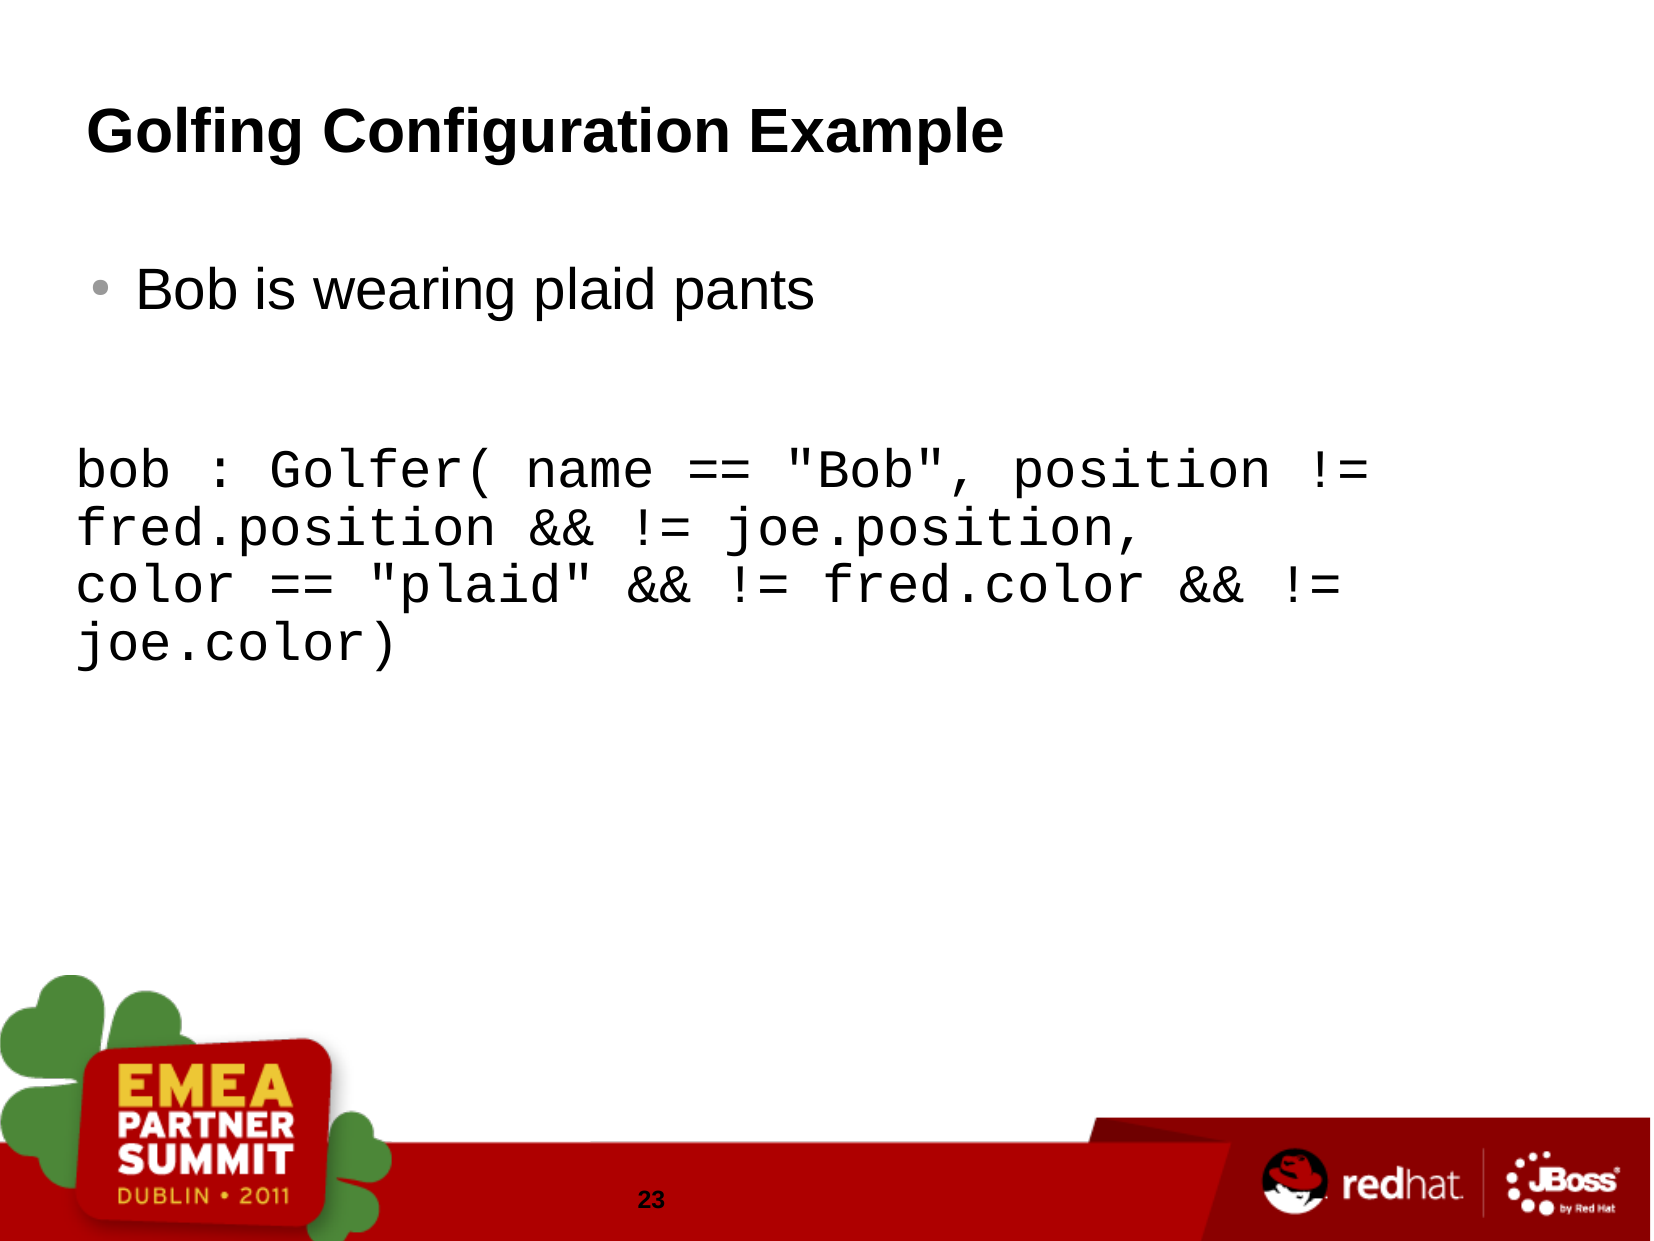

# Golfing Configuration Example
Bob is wearing plaid pants
bob : Golfer(	name == "Bob", position != fred.position && != joe.position, 		 color == "plaid" && != fred.color && != joe.color)